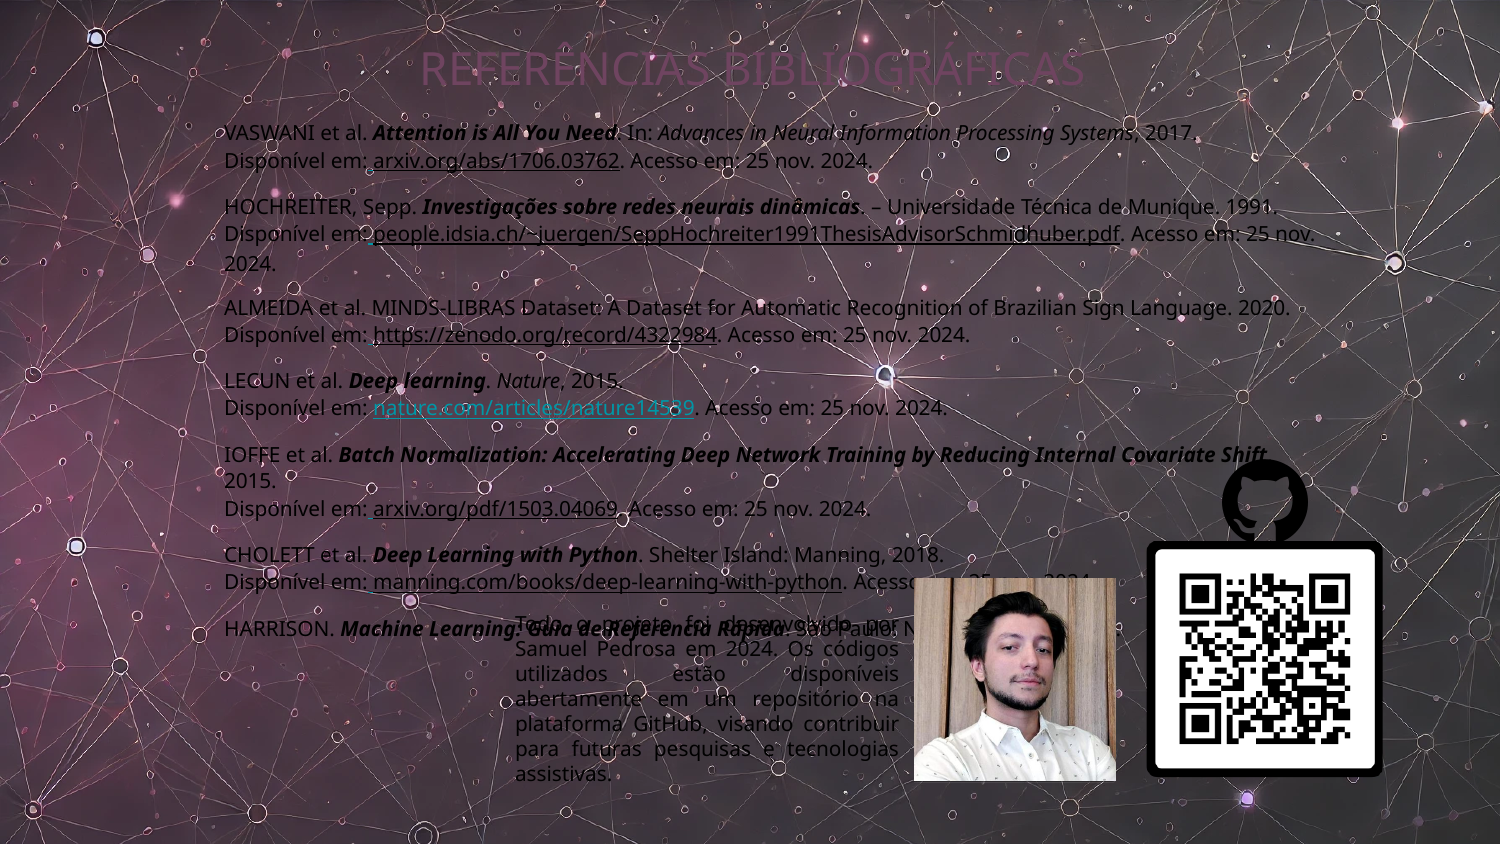

REFERÊNCIAS BIBLIOGRÁFICAS
VASWANI et al. Attention is All You Need. In: Advances in Neural Information Processing Systems, 2017.
Disponível em: arxiv.org/abs/1706.03762. Acesso em: 25 nov. 2024.
HOCHREITER, Sepp. Investigações sobre redes neurais dinâmicas. – Universidade Técnica de Munique. 1991.
Disponível em: people.idsia.ch/~juergen/SeppHochreiter1991ThesisAdvisorSchmidhuber.pdf. Acesso em: 25 nov. 2024.
ALMEIDA et al. MINDS-LIBRAS Dataset: A Dataset for Automatic Recognition of Brazilian Sign Language. 2020. Disponível em: https://zenodo.org/record/4322984. Acesso em: 25 nov. 2024.
LECUN et al. Deep learning. Nature, 2015.
Disponível em: nature.com/articles/nature14539. Acesso em: 25 nov. 2024.
IOFFE et al. Batch Normalization: Accelerating Deep Network Training by Reducing Internal Covariate Shift. 2015.
Disponível em: arxiv.org/pdf/1503.04069. Acesso em: 25 nov. 2024.
CHOLETT et al. Deep Learning with Python. Shelter Island: Manning, 2018.
Disponível em: manning.com/books/deep-learning-with-python. Acesso em: 25 nov. 2024.
HARRISON. Machine Learning: Guia de Referência Rápida. São Paulo: Novatec Editora, 2019.
Todo o projeto foi desenvolvido por Samuel Pedrosa em 2024. Os códigos utilizados estão disponíveis abertamente em um repositório na plataforma GitHub, visando contribuir para futuras pesquisas e tecnologias assistivas.